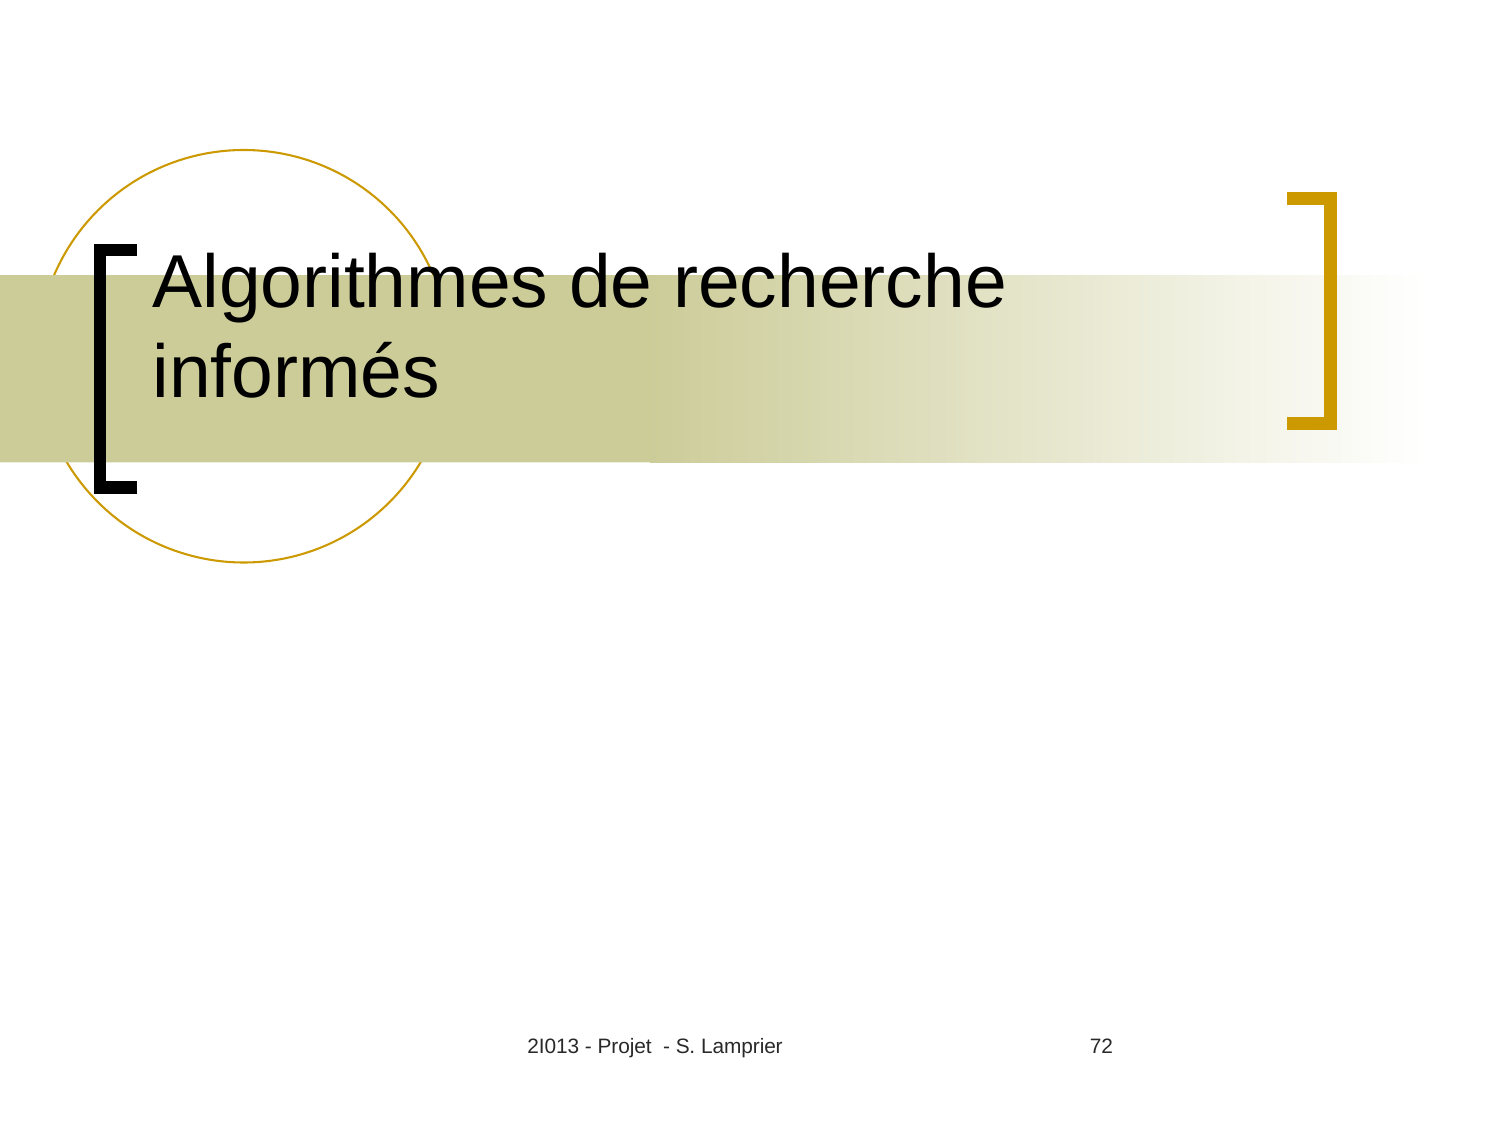

# Algorithmes de recherche informés
2I013 - Projet - S. Lamprier